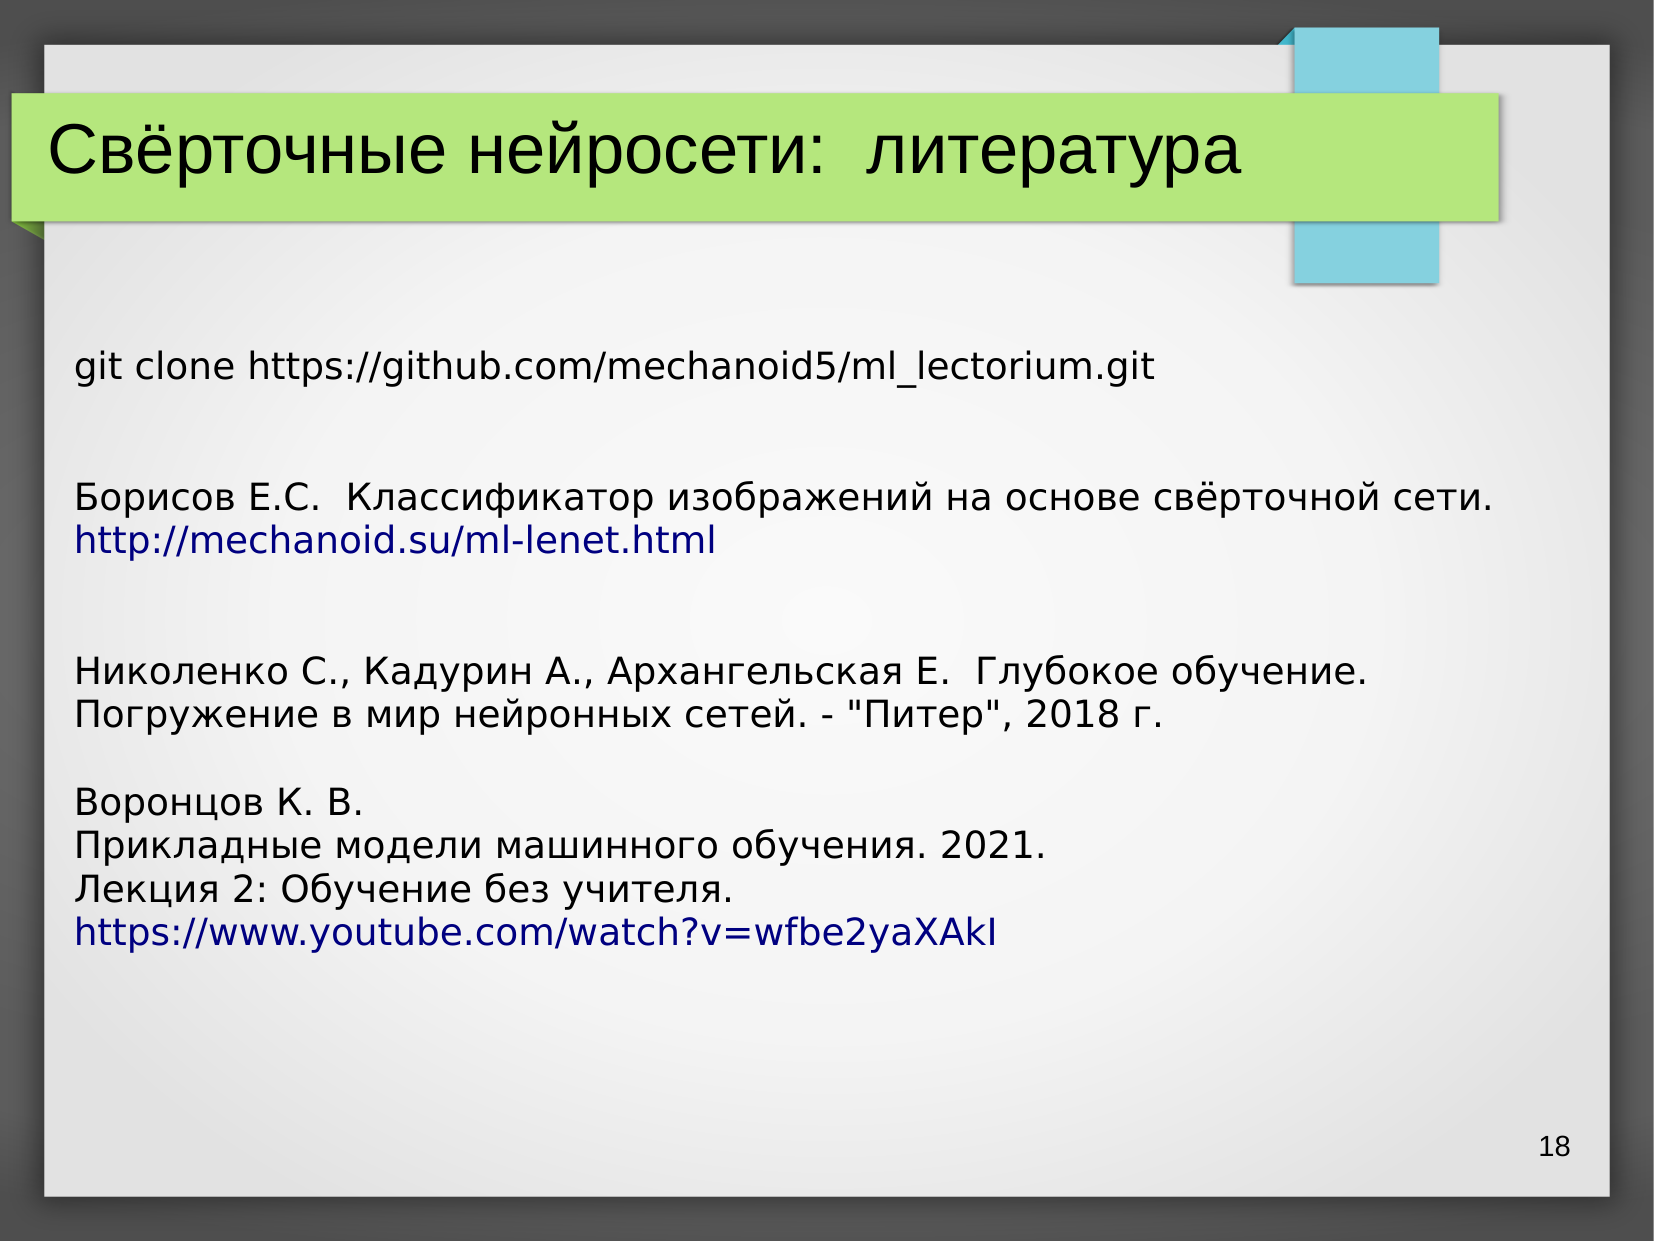

# Свёрточные нейросети: литература
git clone https://github.com/mechanoid5/ml_lectorium.git
Борисов Е.С. Классификатор изображений на основе свёрточной сети.
http://mechanoid.su/ml-lenet.html
Николенко С., Кадурин А., Архангельская Е. Глубокое обучение. Погружение в мир нейронных сетей. - "Питер", 2018 г.
Воронцов К. В.
Прикладные модели машинного обучения. 2021.
Лекция 2: Обучение без учителя. https://www.youtube.com/watch?v=wfbe2yaXAkI
18